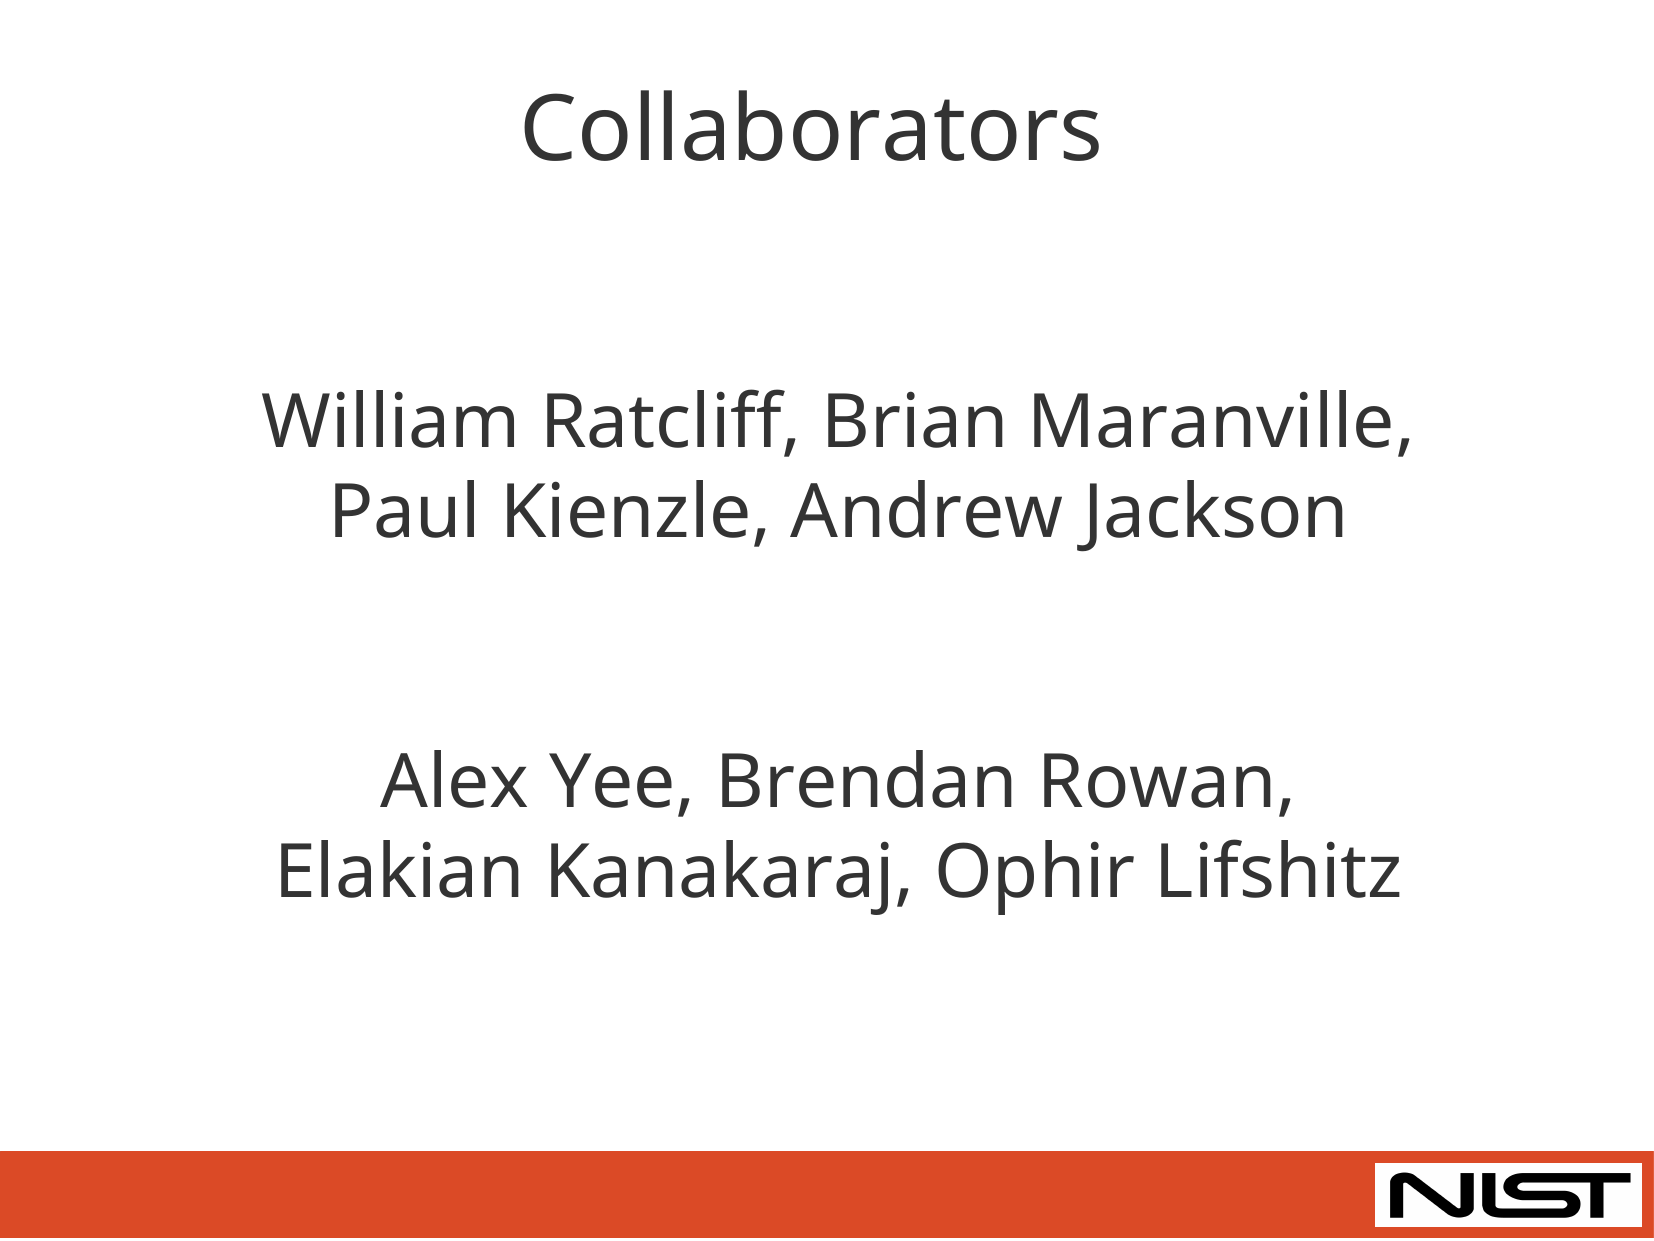

Collaborators
# William Ratcliff, Brian Maranville,
Paul Kienzle, Andrew Jackson
Alex Yee, Brendan Rowan,
Elakian Kanakaraj, Ophir Lifshitz